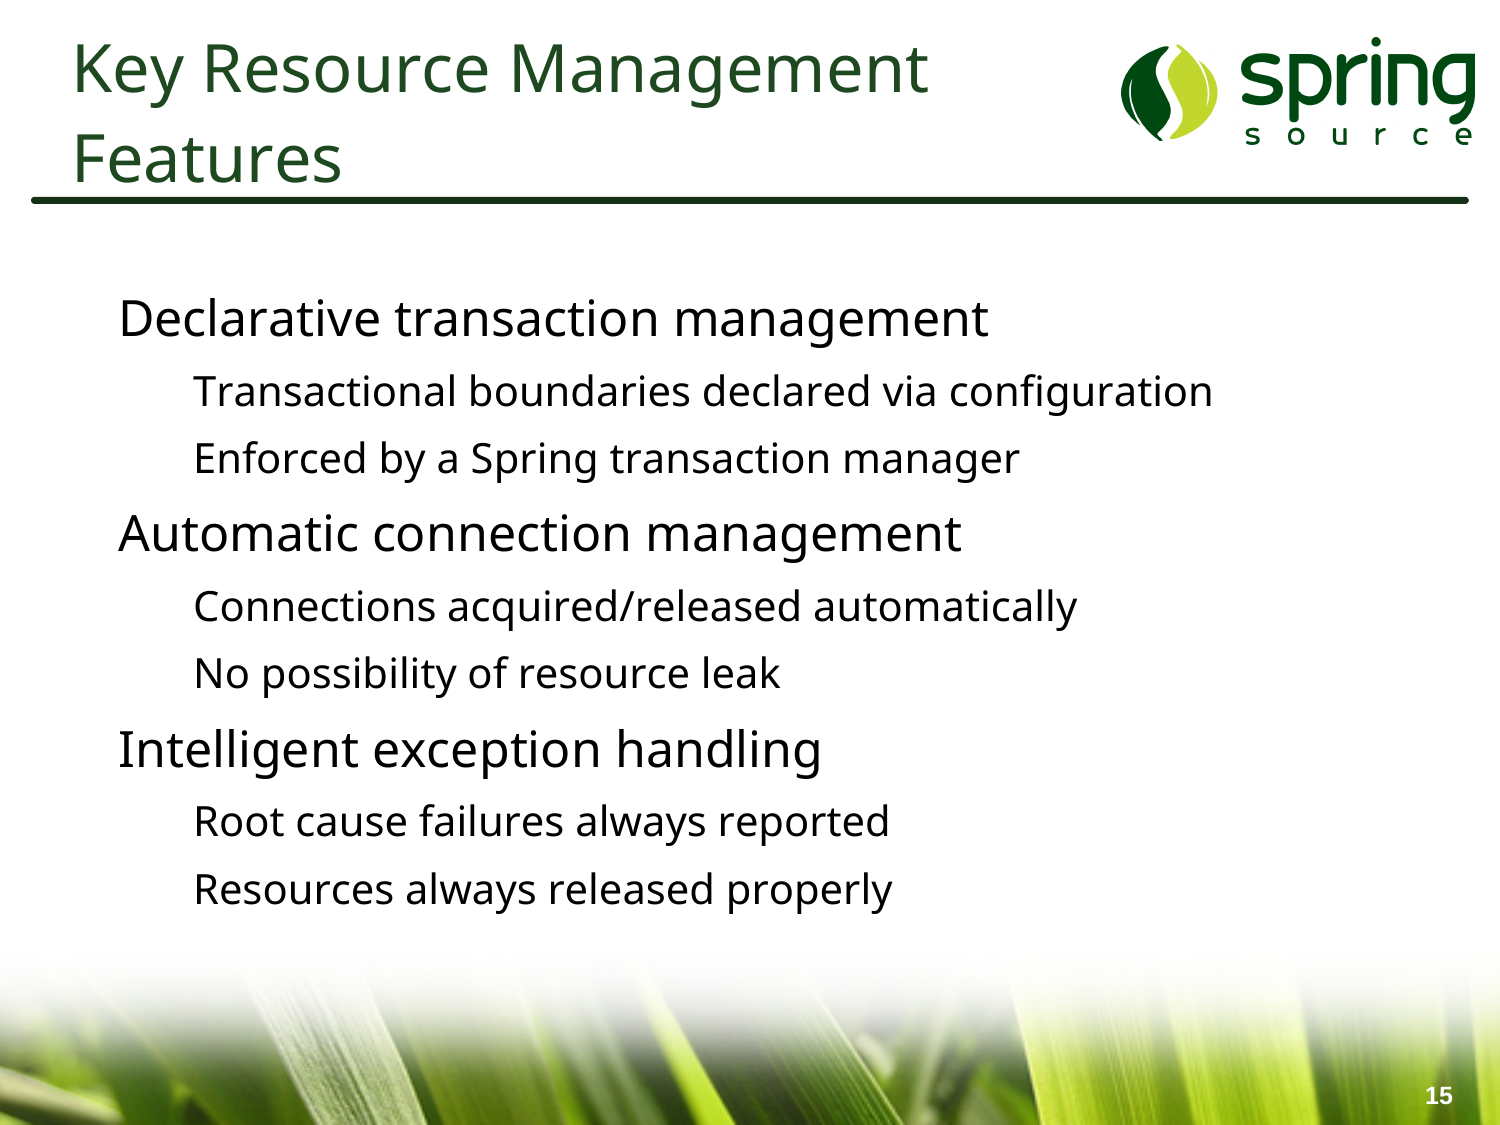

# Key Resource Management Features
Declarative transaction management
Transactional boundaries declared via configuration
Enforced by a Spring transaction manager
Automatic connection management
Connections acquired/released automatically
No possibility of resource leak
Intelligent exception handling
Root cause failures always reported
Resources always released properly